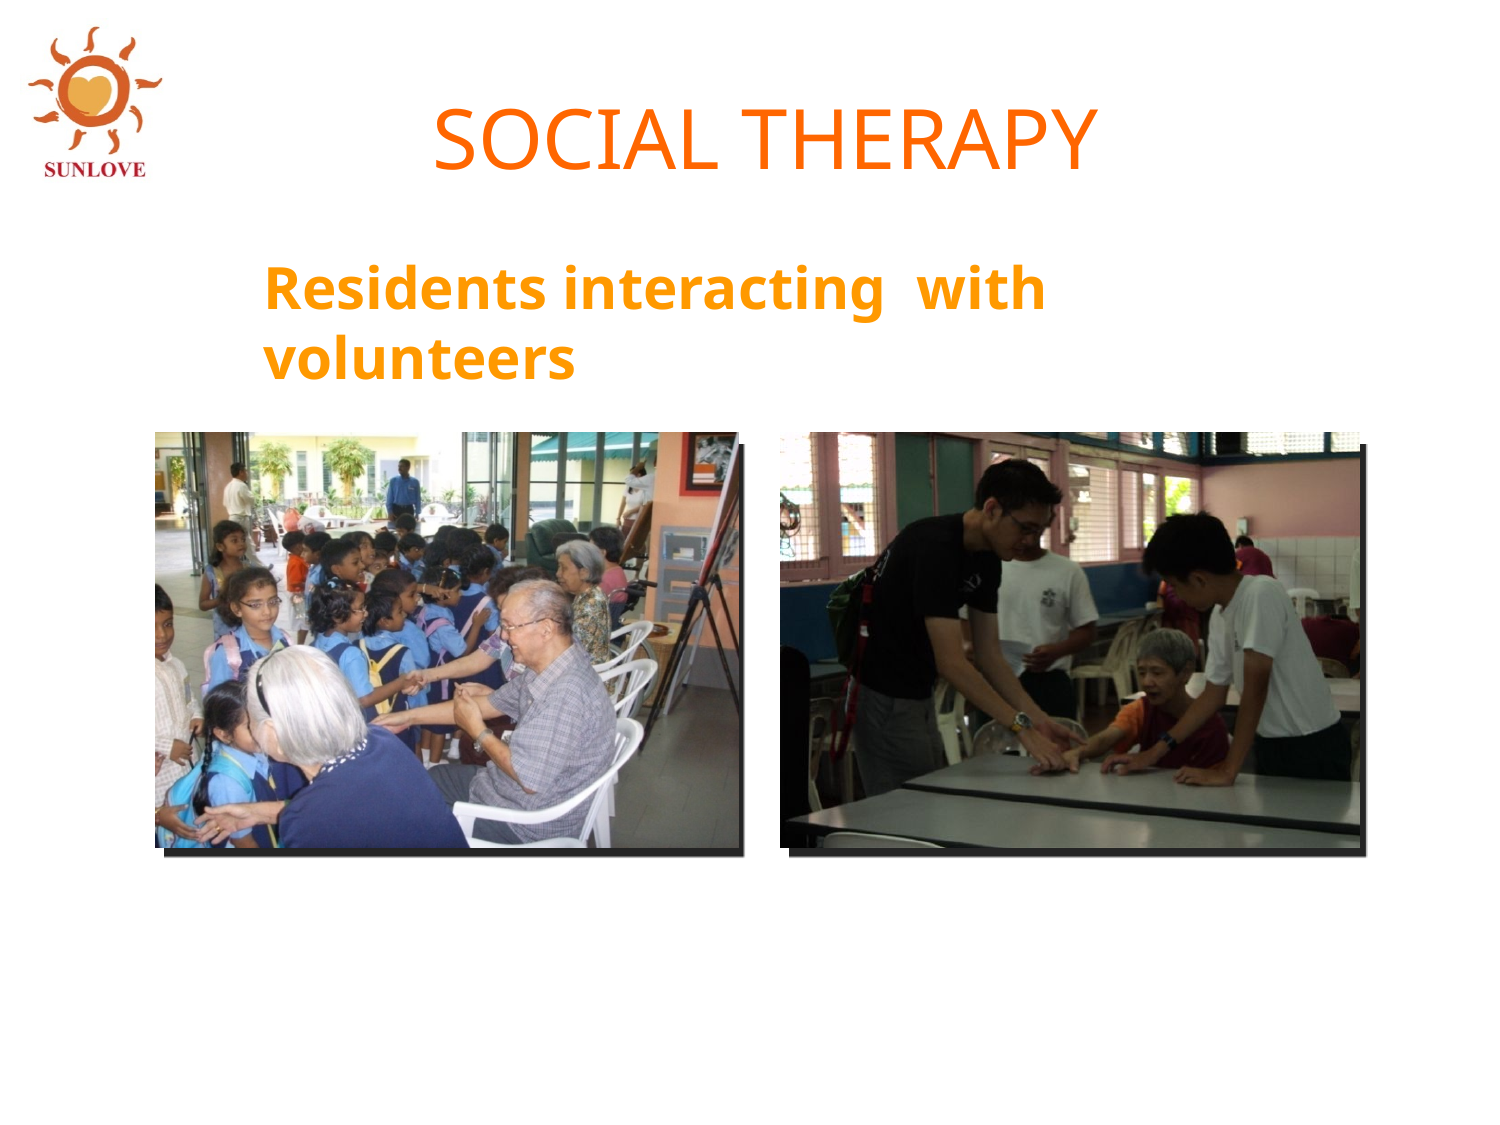

# SOCIAL THERAPY
Residents interacting with volunteers